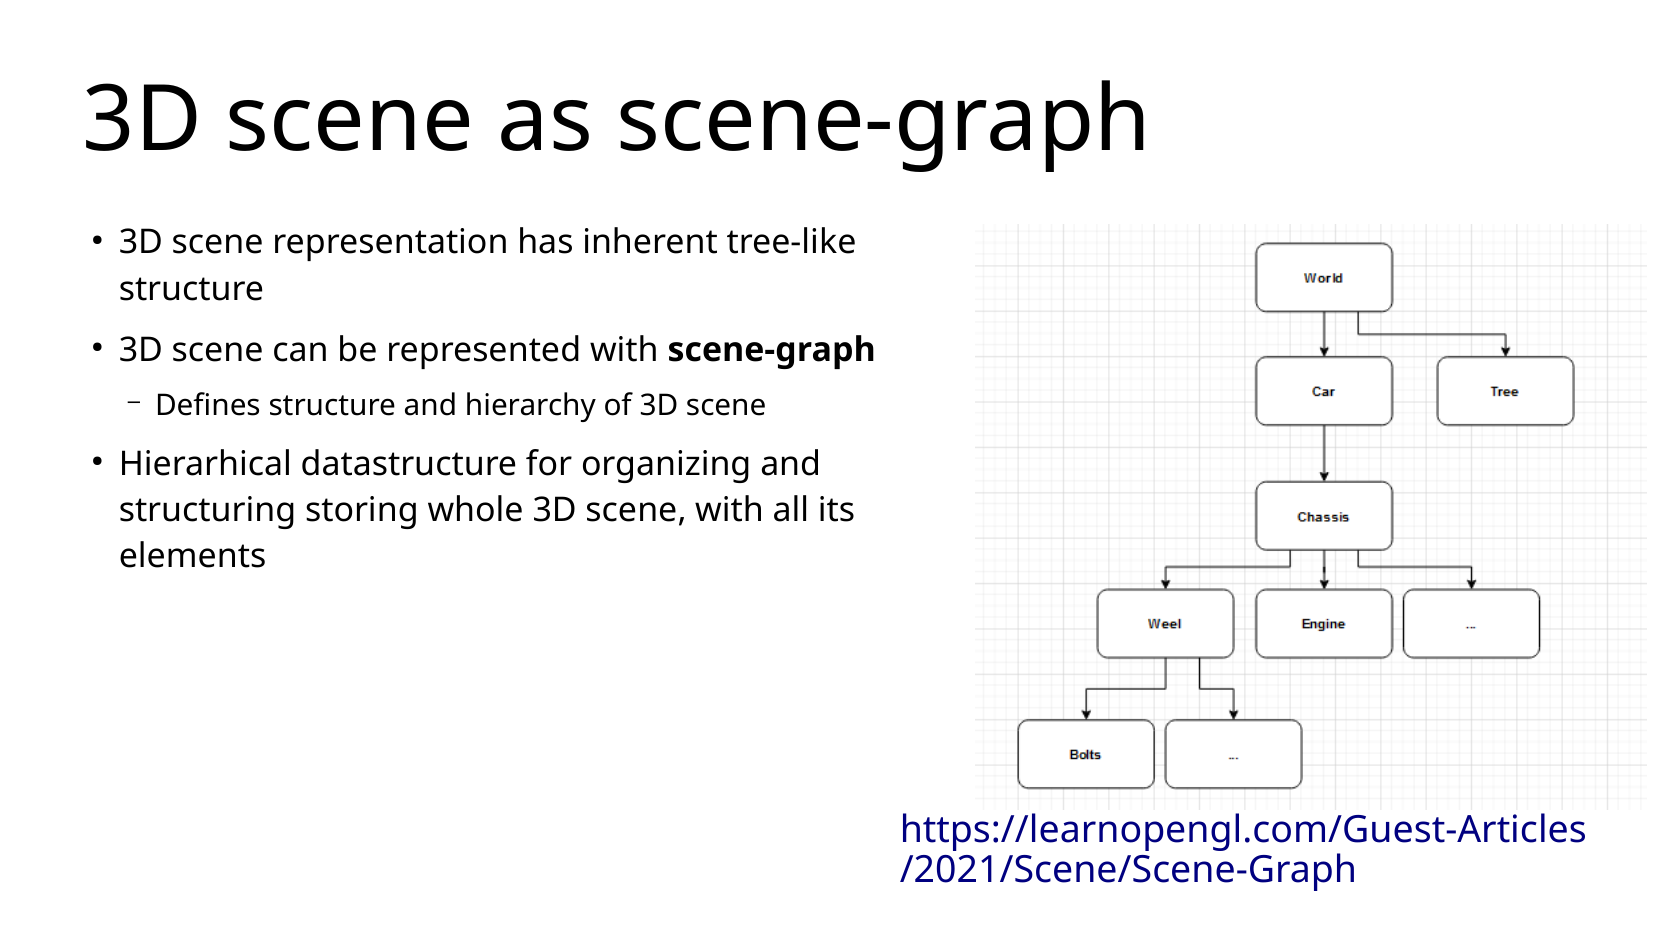

# 3D scene as scene-graph
3D scene representation has inherent tree-like structure
3D scene can be represented with scene-graph
Defines structure and hierarchy of 3D scene
Hierarhical datastructure for organizing and structuring storing whole 3D scene, with all its elements
https://learnopengl.com/Guest-Articles/2021/Scene/Scene-Graph